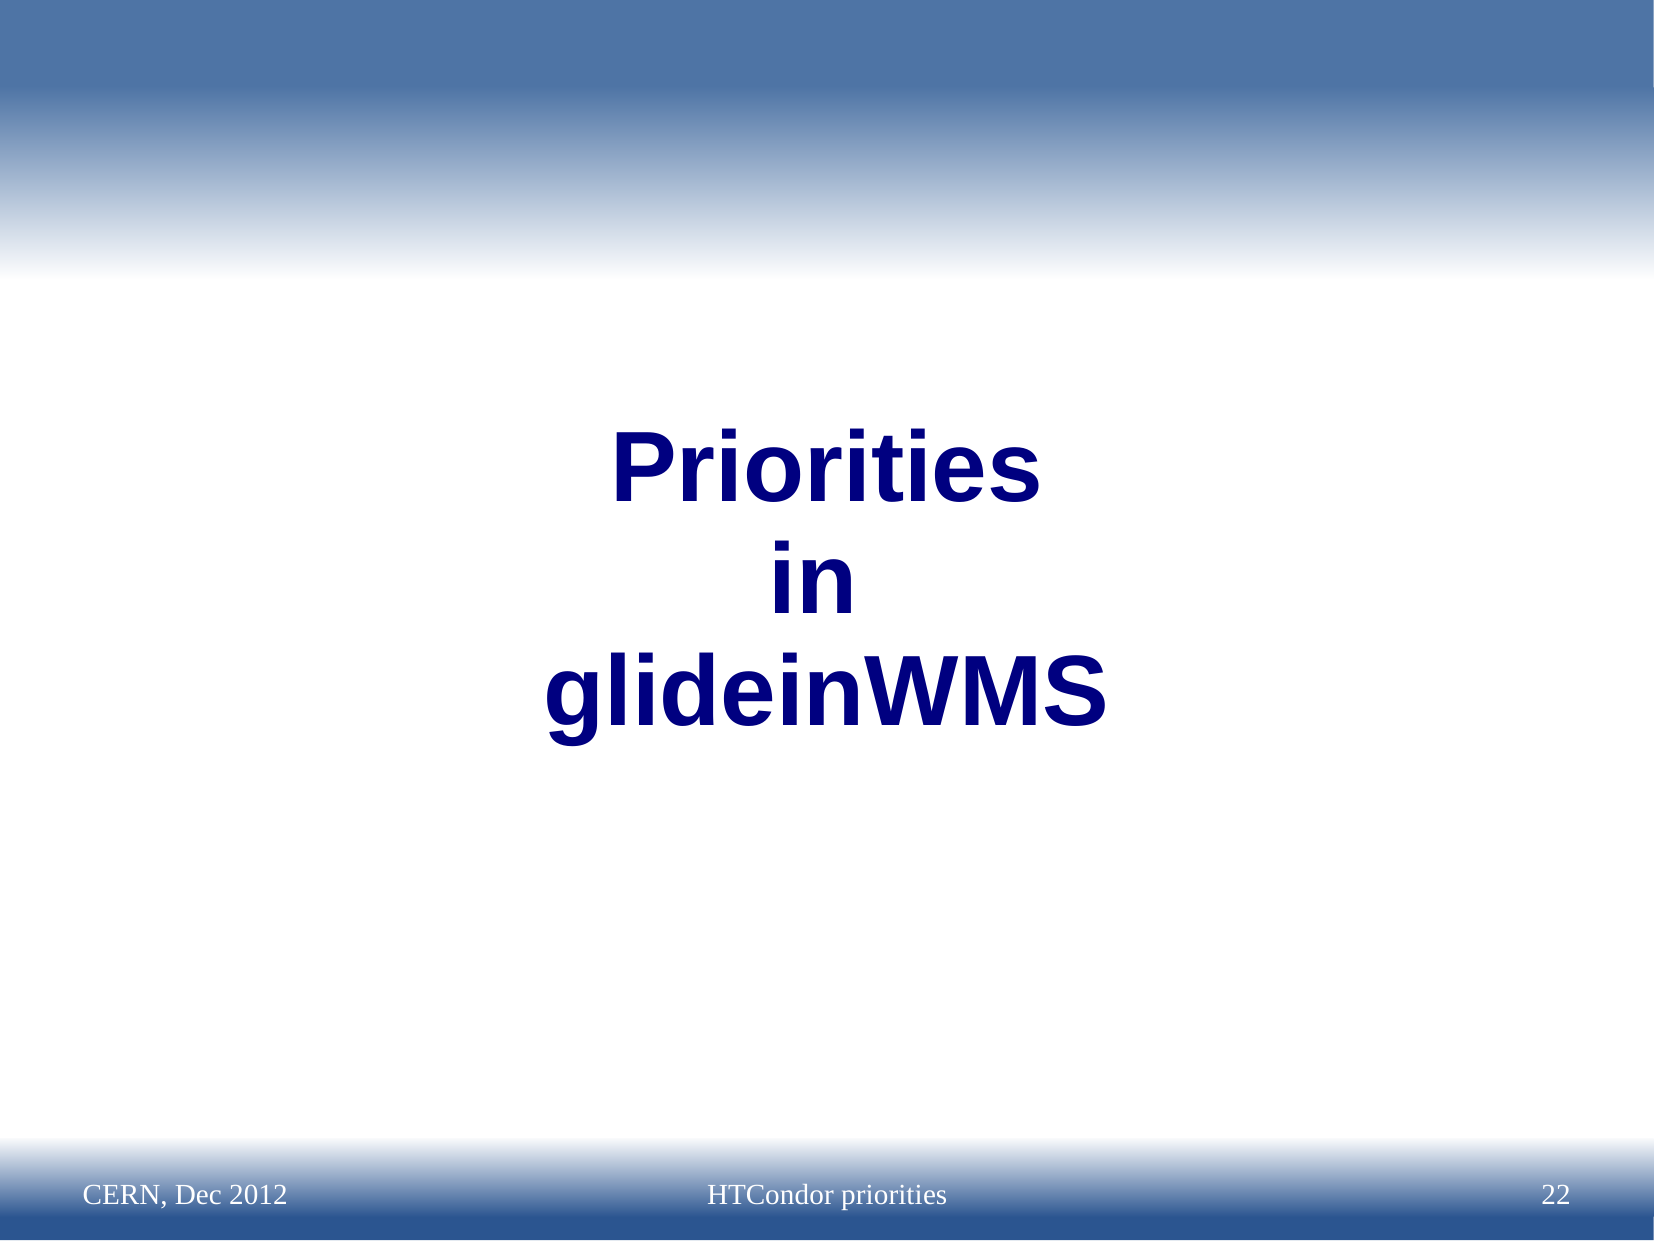

# Priorities in glideinWMS
CERN, Dec 2012
HTCondor priorities
22